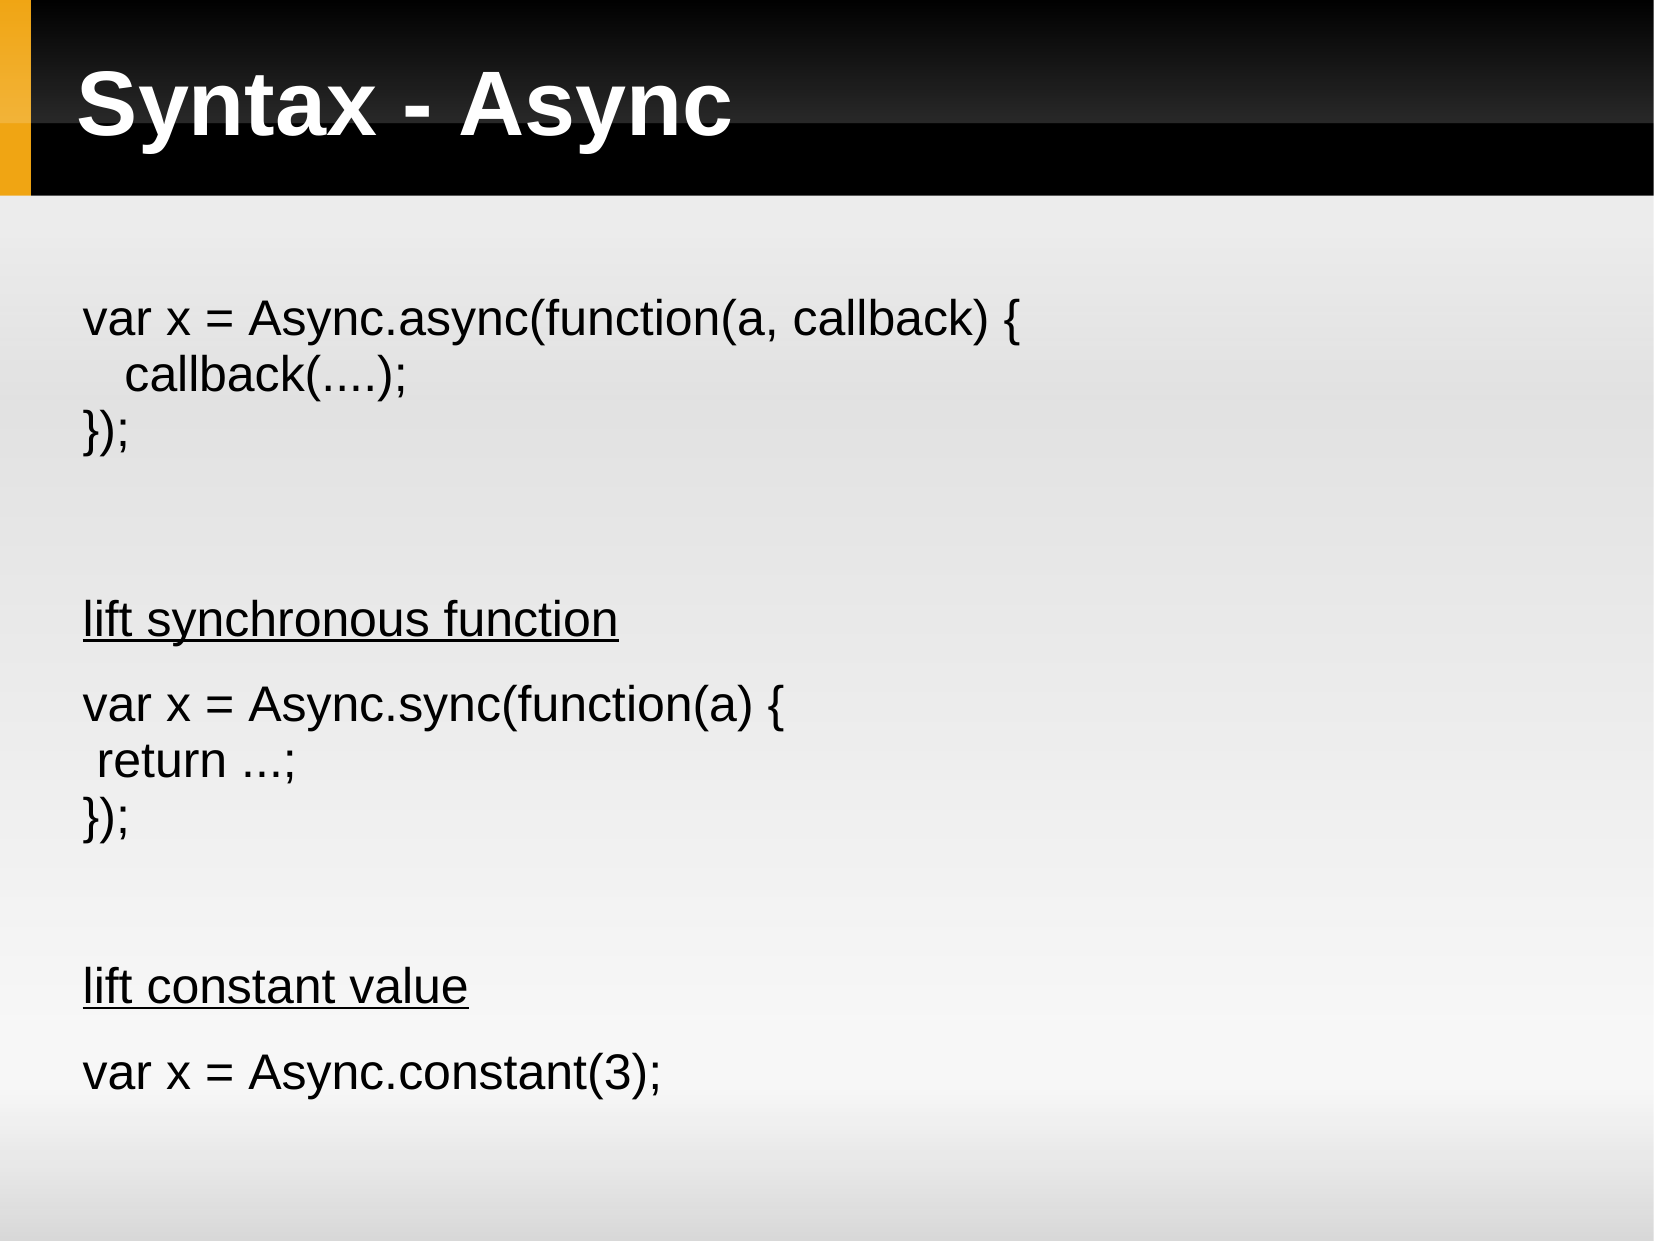

# Syntax - Async
var x = Async.async(function(a, callback) {
 callback(....);
});
lift synchronous function
var x = Async.sync(function(a) {
 return ...;
});
lift constant value
var x = Async.constant(3);